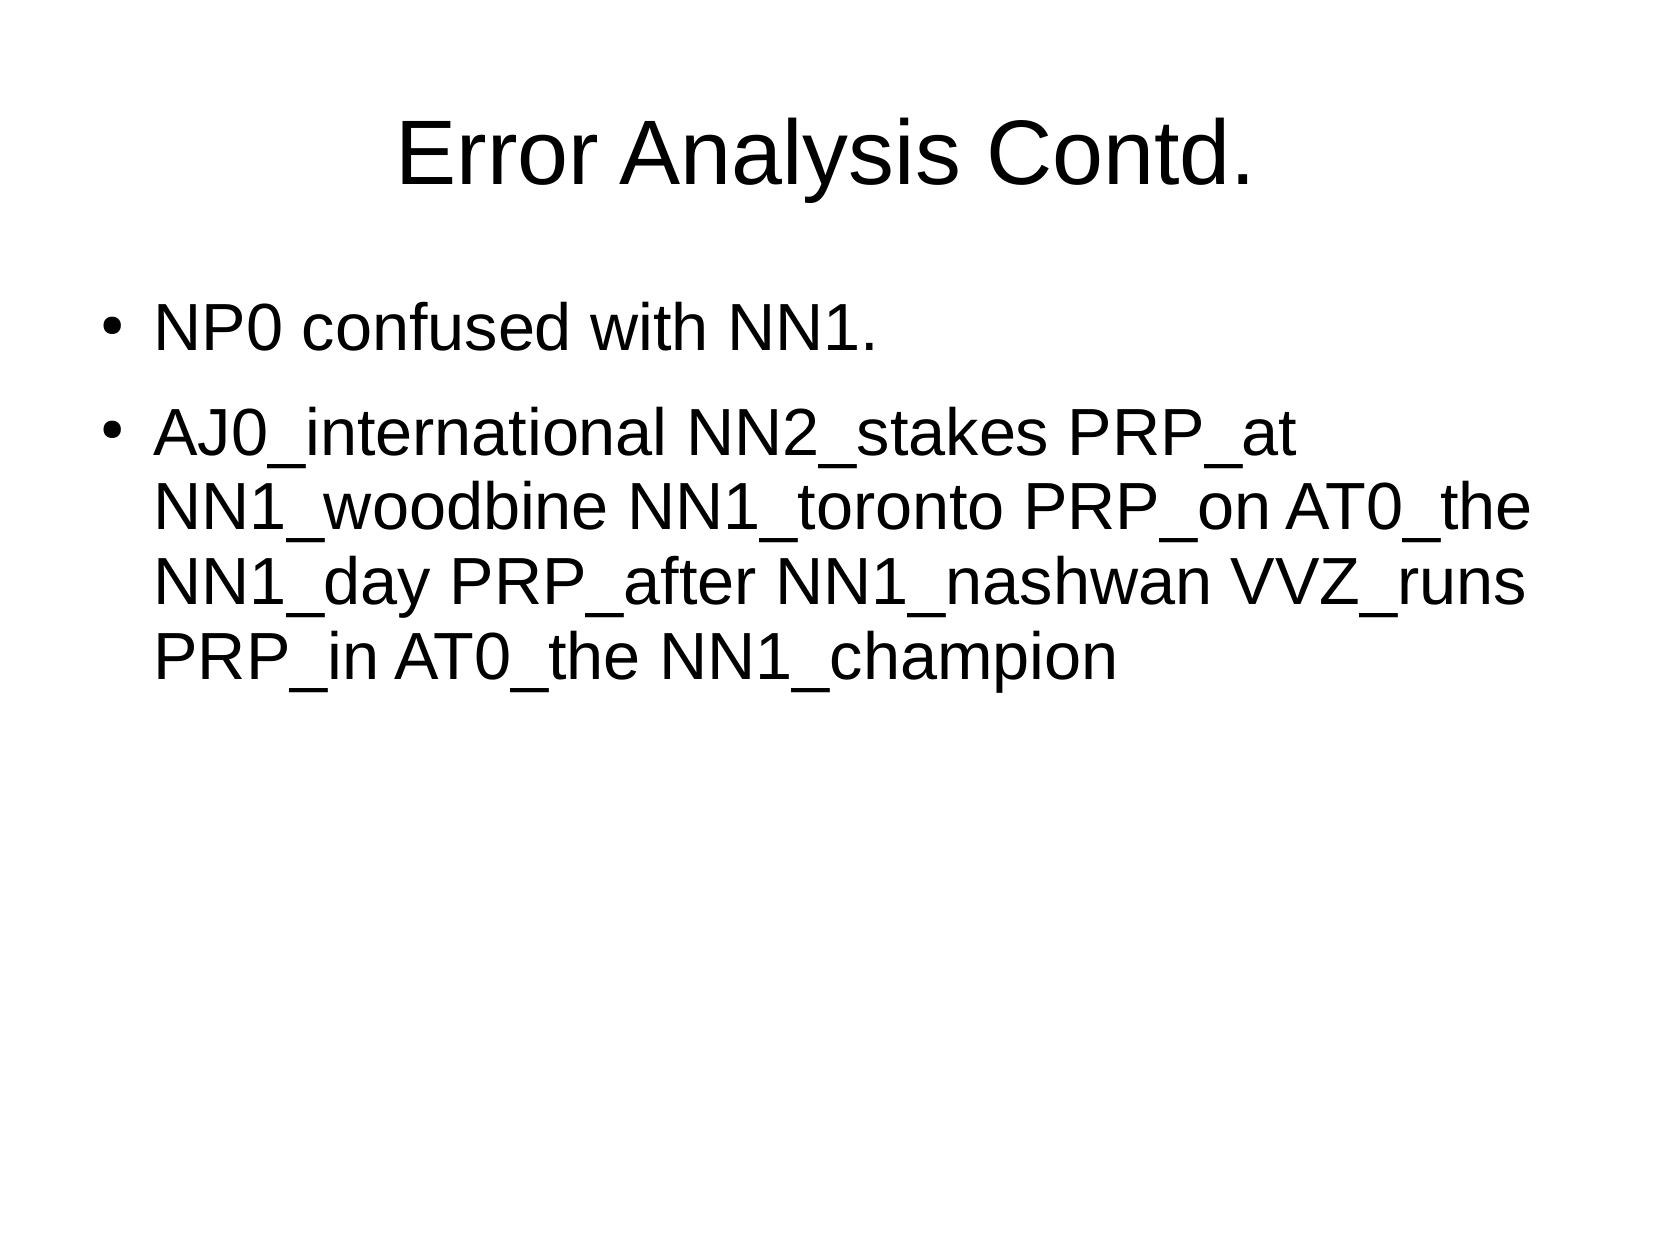

# Error Analysis Contd.
NP0 confused with NN1.
AJ0_international NN2_stakes PRP_at NN1_woodbine NN1_toronto PRP_on AT0_the NN1_day PRP_after NN1_nashwan VVZ_runs PRP_in AT0_the NN1_champion